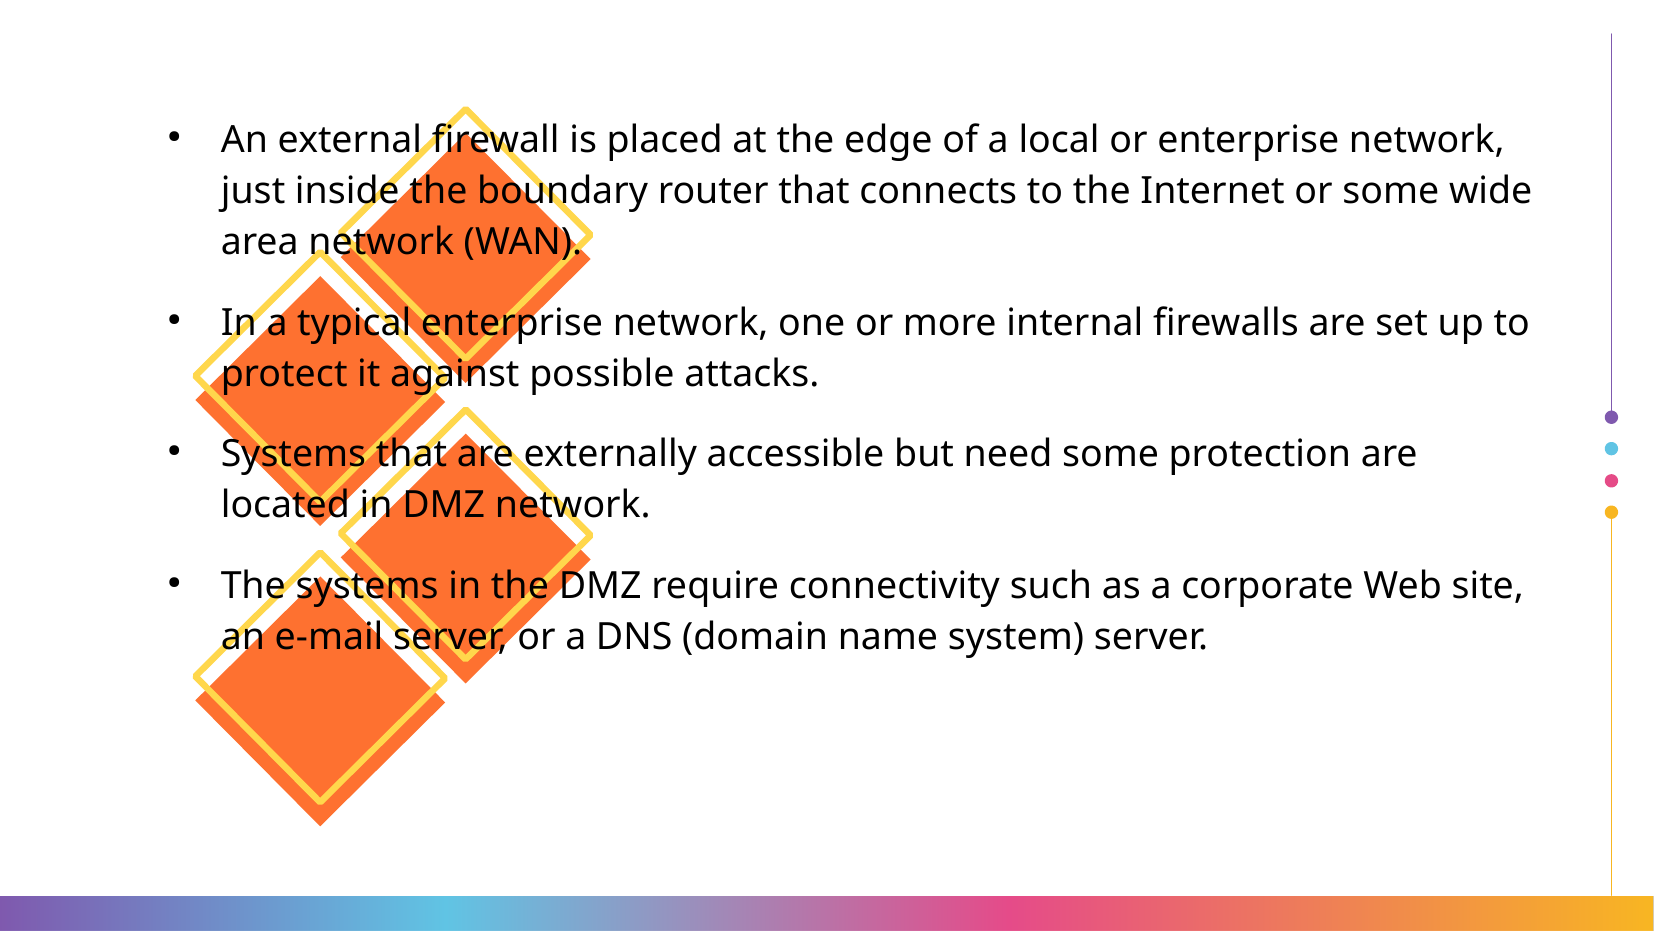

# An external firewall is placed at the edge of a local or enterprise network, just inside the boundary router that connects to the Internet or some wide area network (WAN).
In a typical enterprise network, one or more internal firewalls are set up to protect it against possible attacks.
Systems that are externally accessible but need some protection are located in DMZ network.
The systems in the DMZ require connectivity such as a corporate Web site, an e-mail server, or a DNS (domain name system) server.